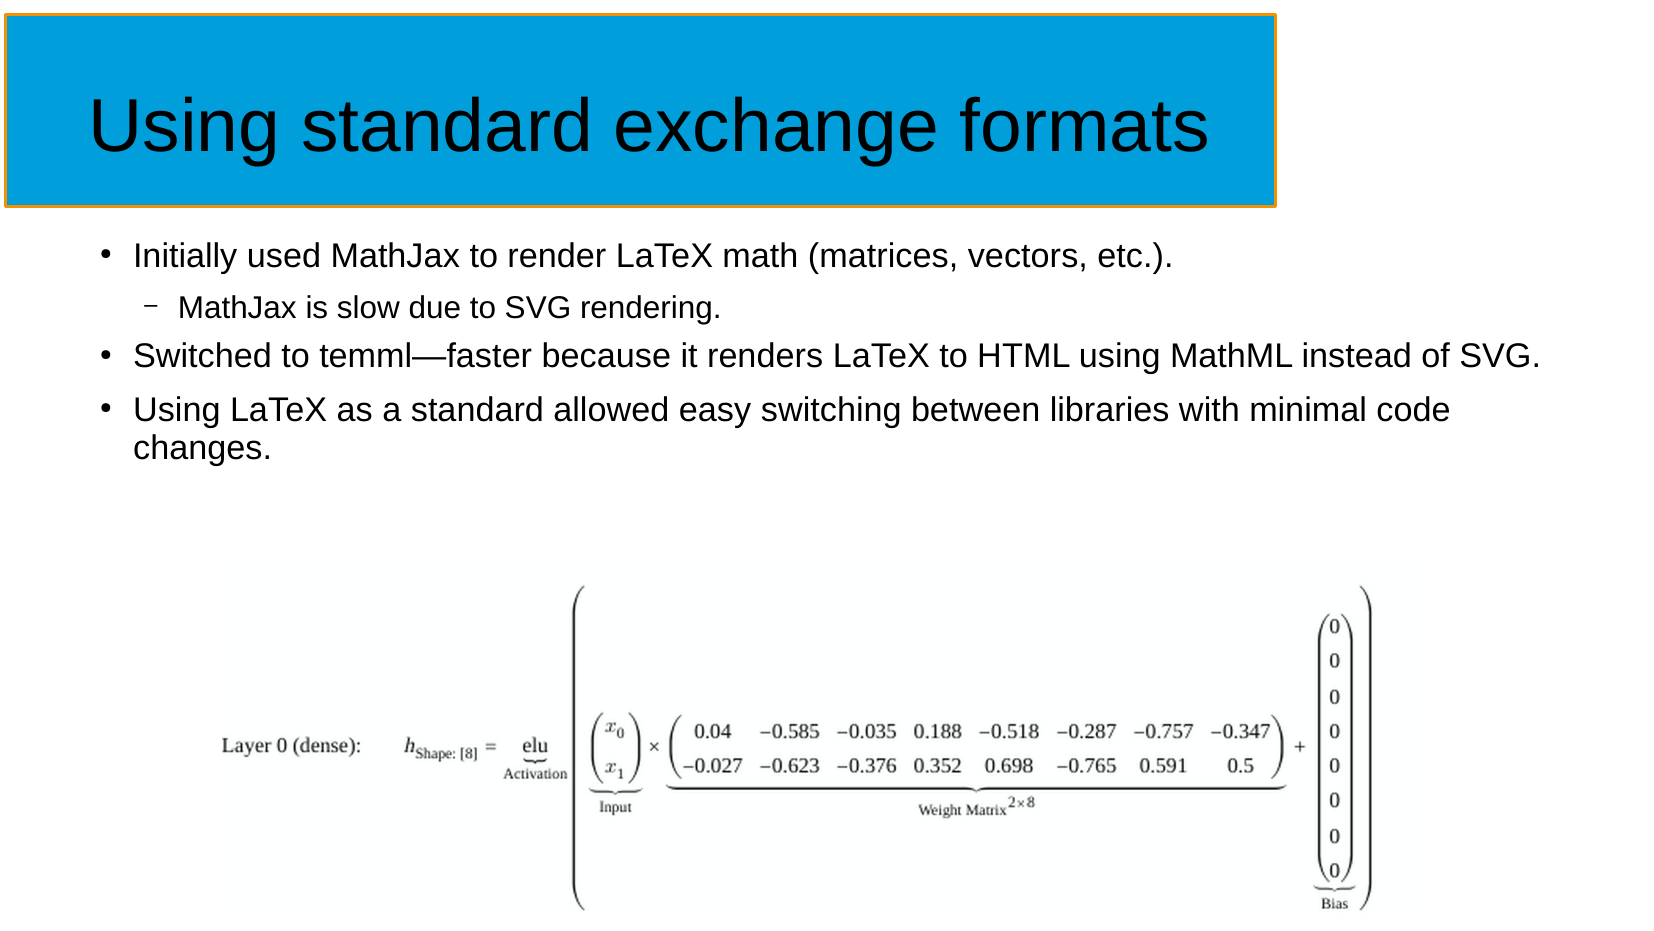

# Using standard exchange formats
Initially used MathJax to render LaTeX math (matrices, vectors, etc.).
MathJax is slow due to SVG rendering.
Switched to temml—faster because it renders LaTeX to HTML using MathML instead of SVG.
Using LaTeX as a standard allowed easy switching between libraries with minimal code changes.